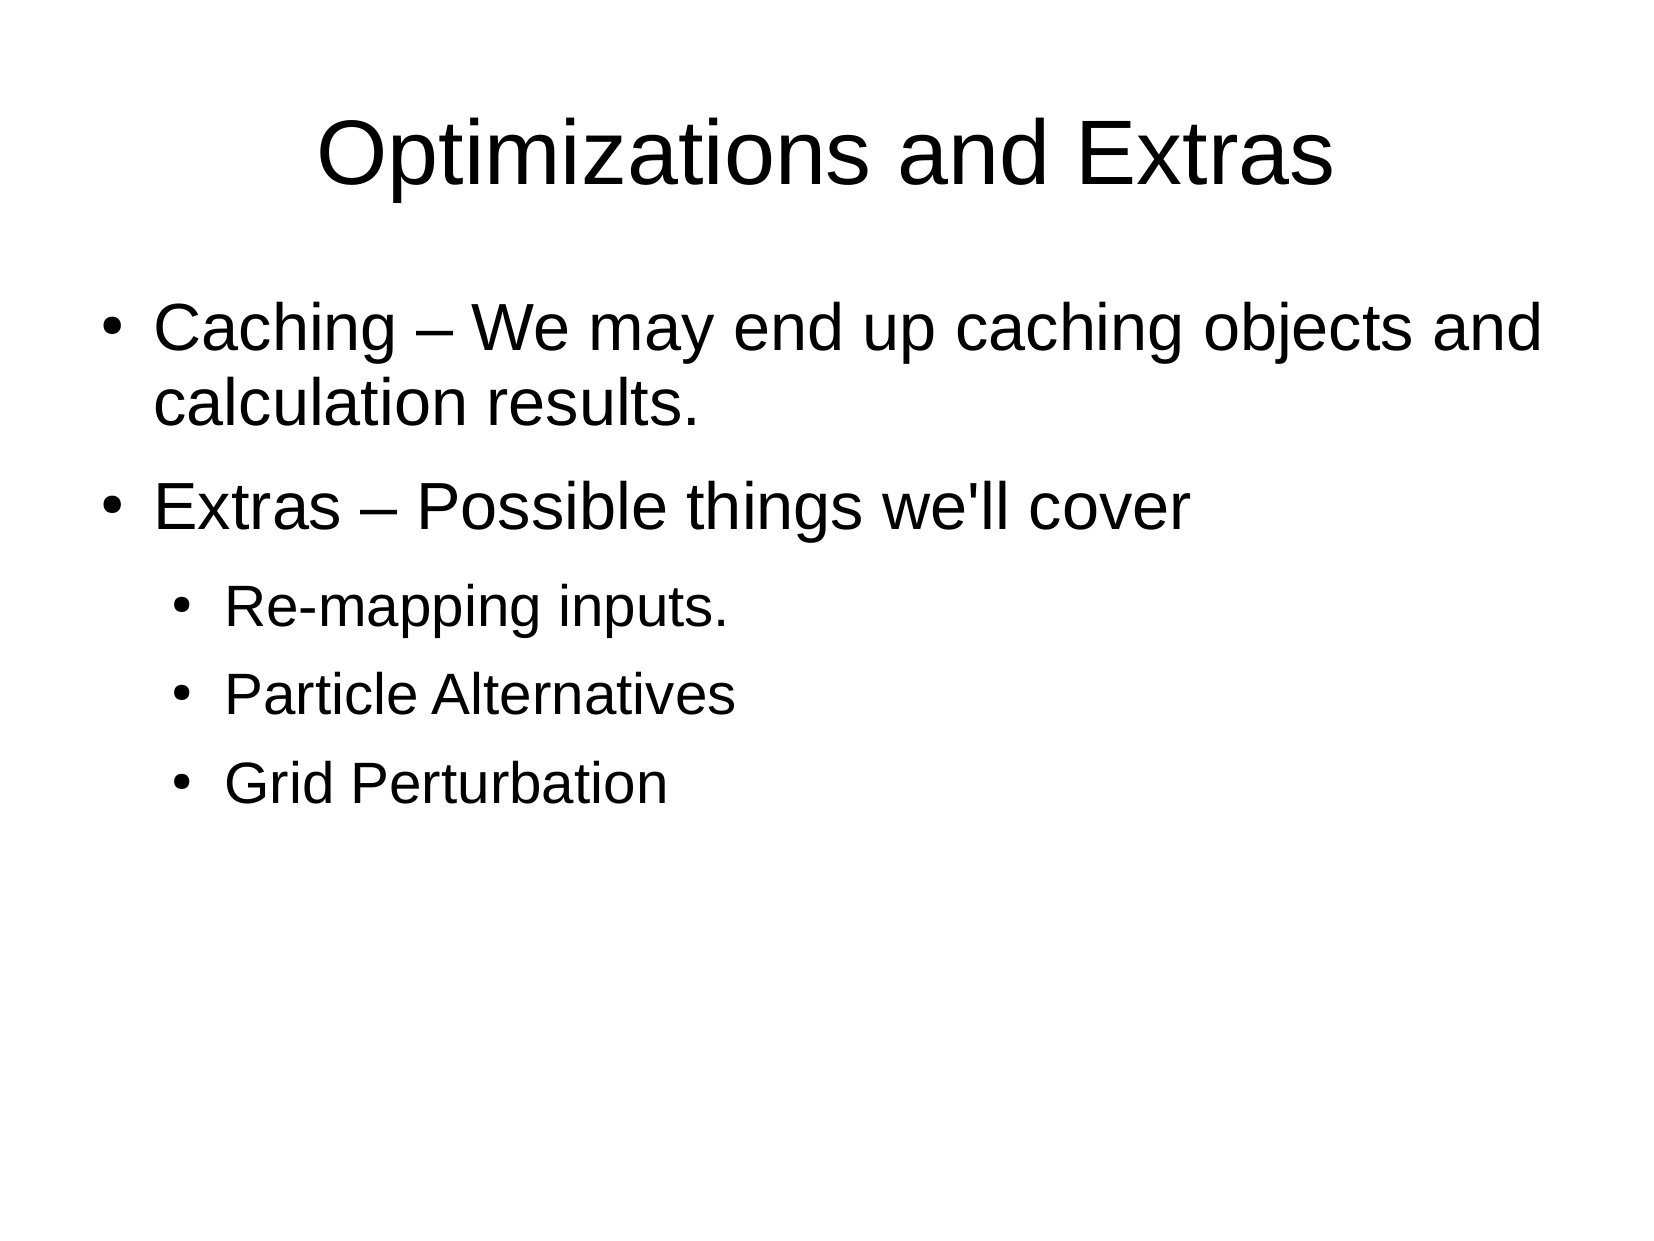

# Optimizations and Extras
Caching – We may end up caching objects and calculation results.
Extras – Possible things we'll cover
Re-mapping inputs.
Particle Alternatives
Grid Perturbation